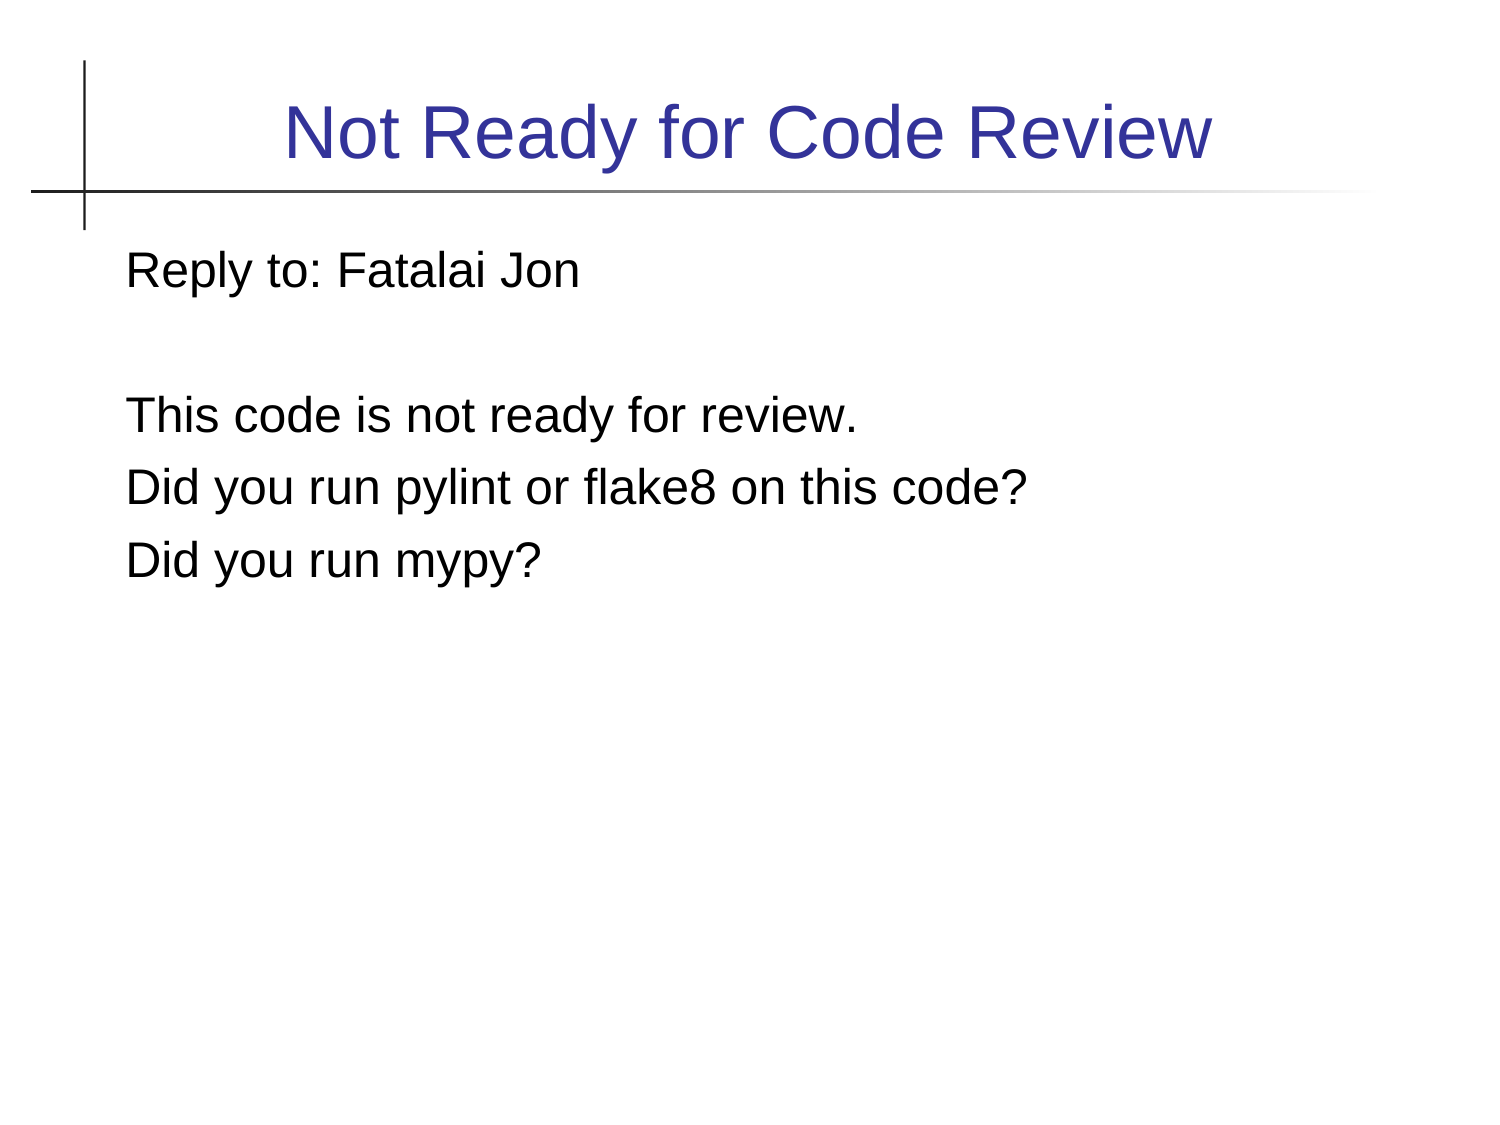

# Not Ready for Code Review
Reply to: Fatalai Jon
This code is not ready for review.
Did you run pylint or flake8 on this code?
Did you run mypy?